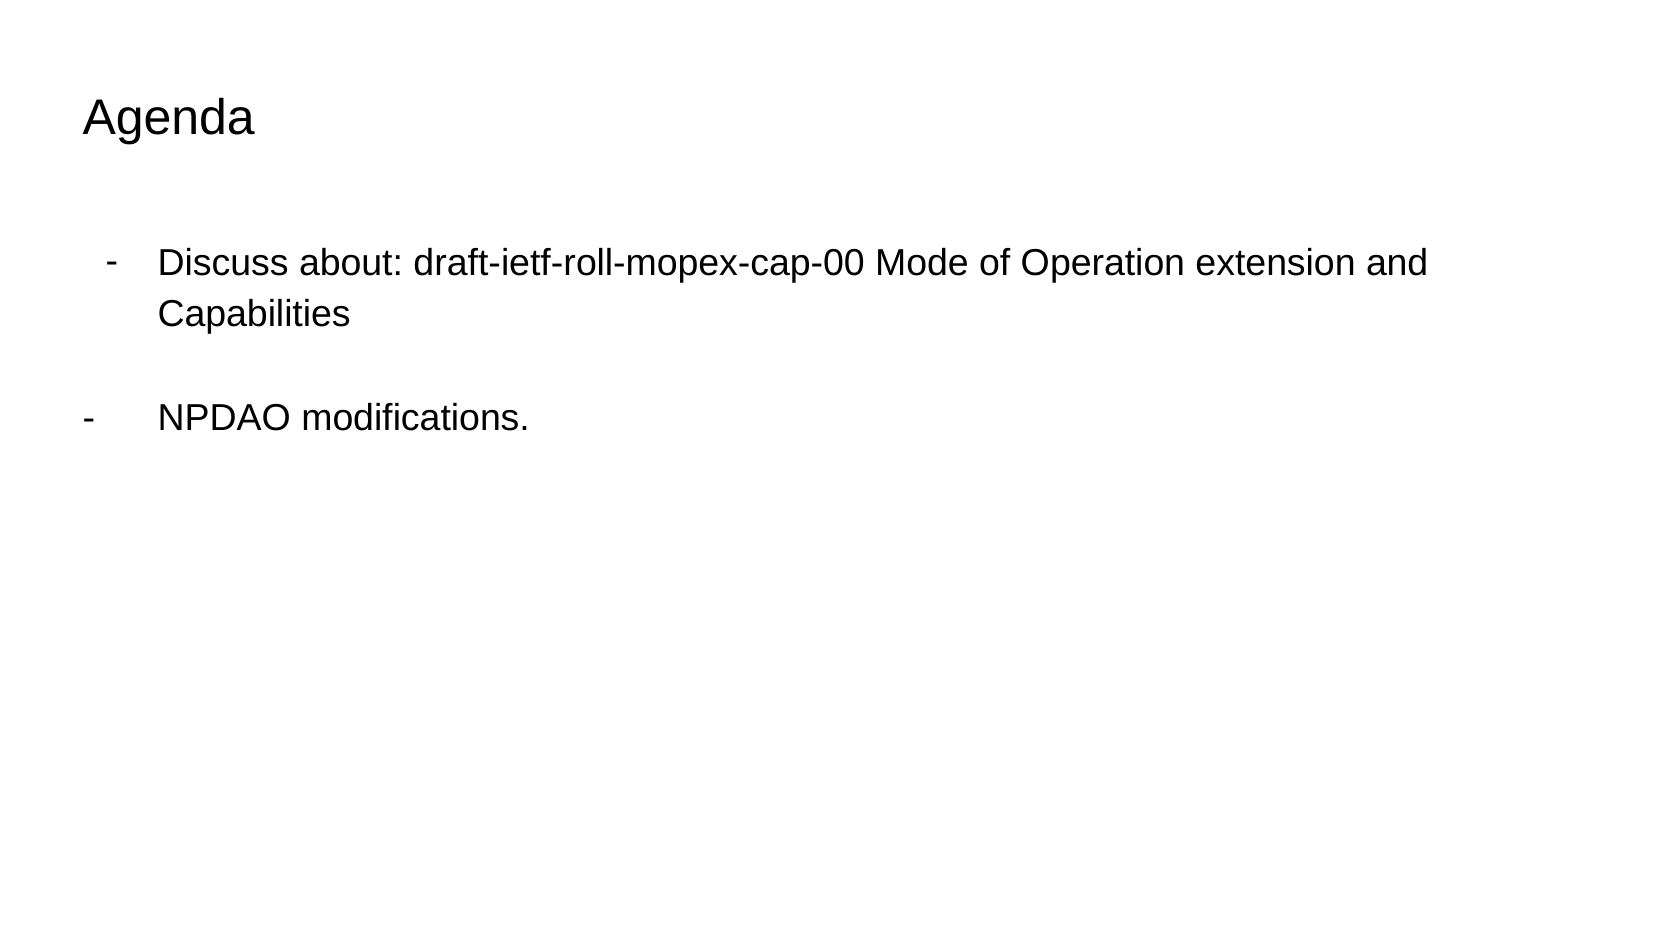

# Agenda
Discuss about: draft-ietf-roll-mopex-cap-00 Mode of Operation extension and Capabilities
- 	NPDAO modifications.